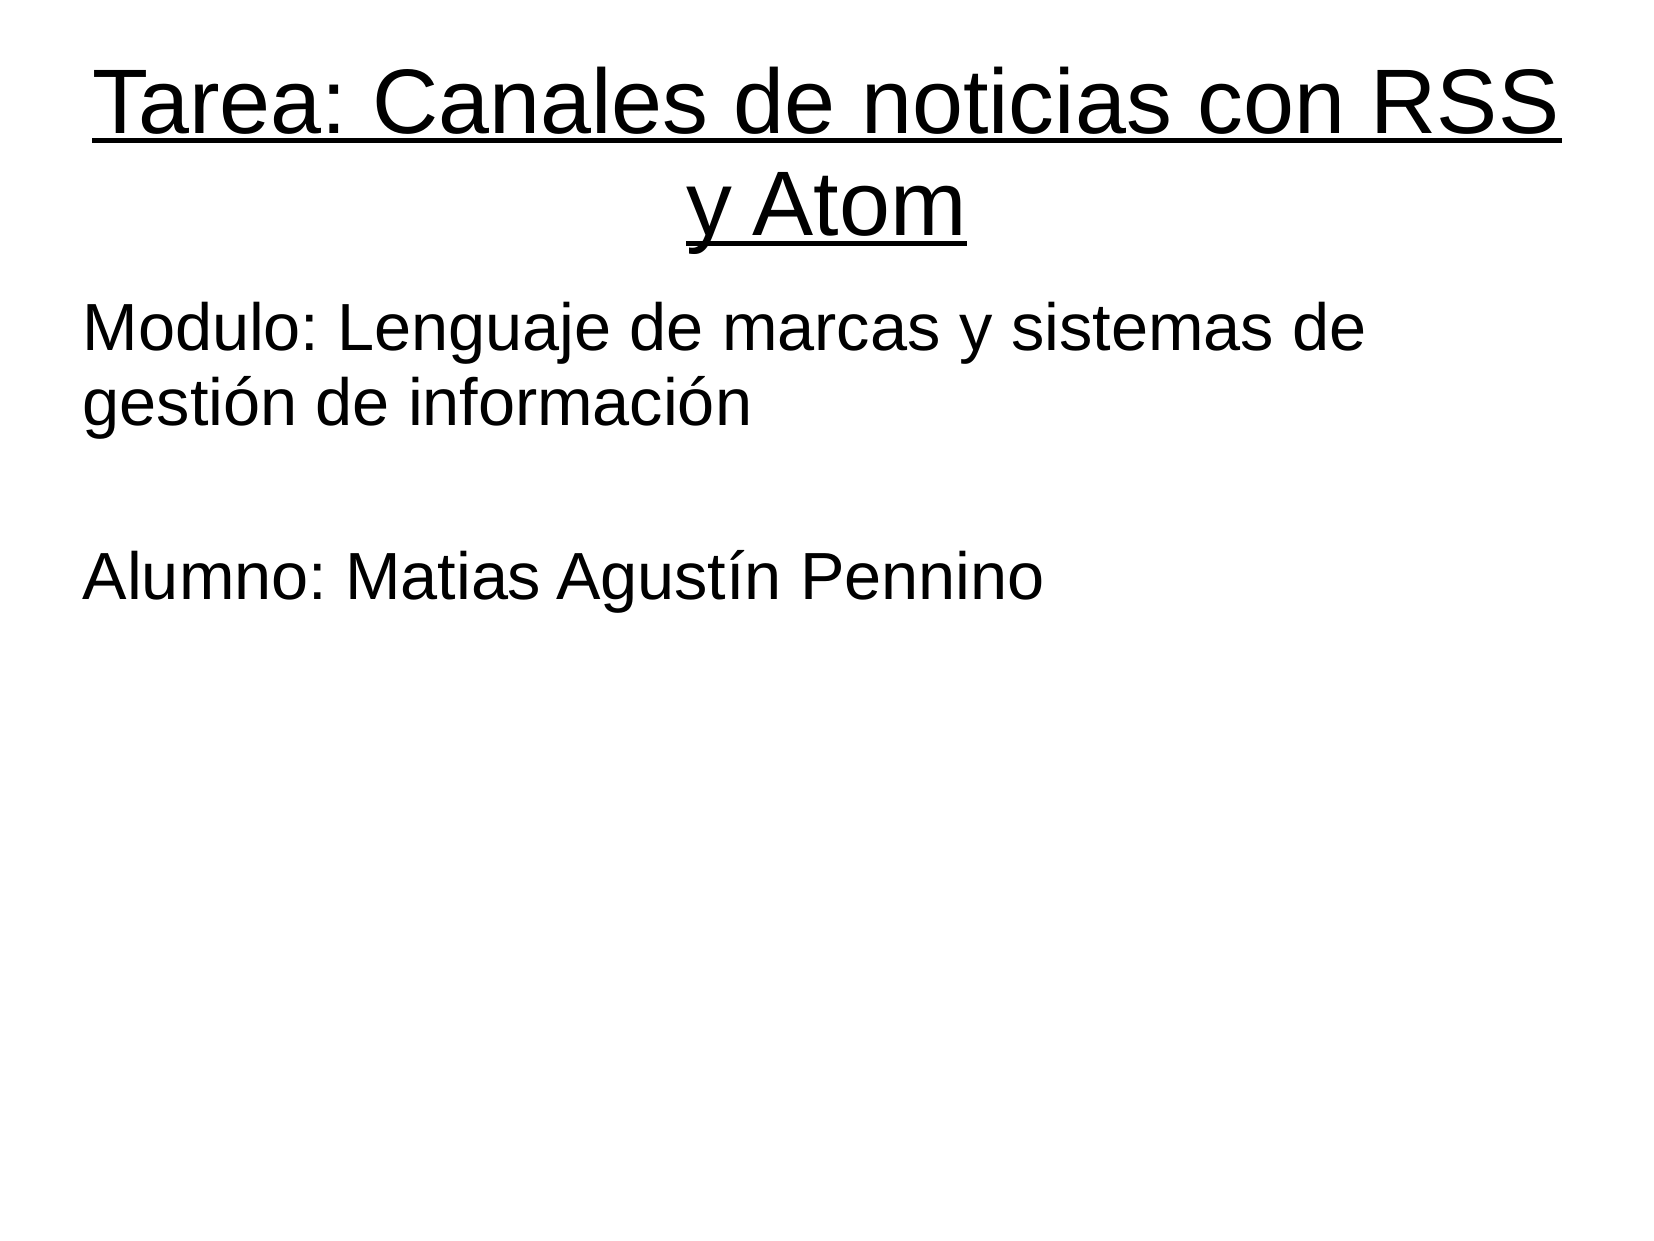

# Tarea: Canales de noticias con RSS y Atom
Modulo: Lenguaje de marcas y sistemas de gestión de información
Alumno: Matias Agustín Pennino